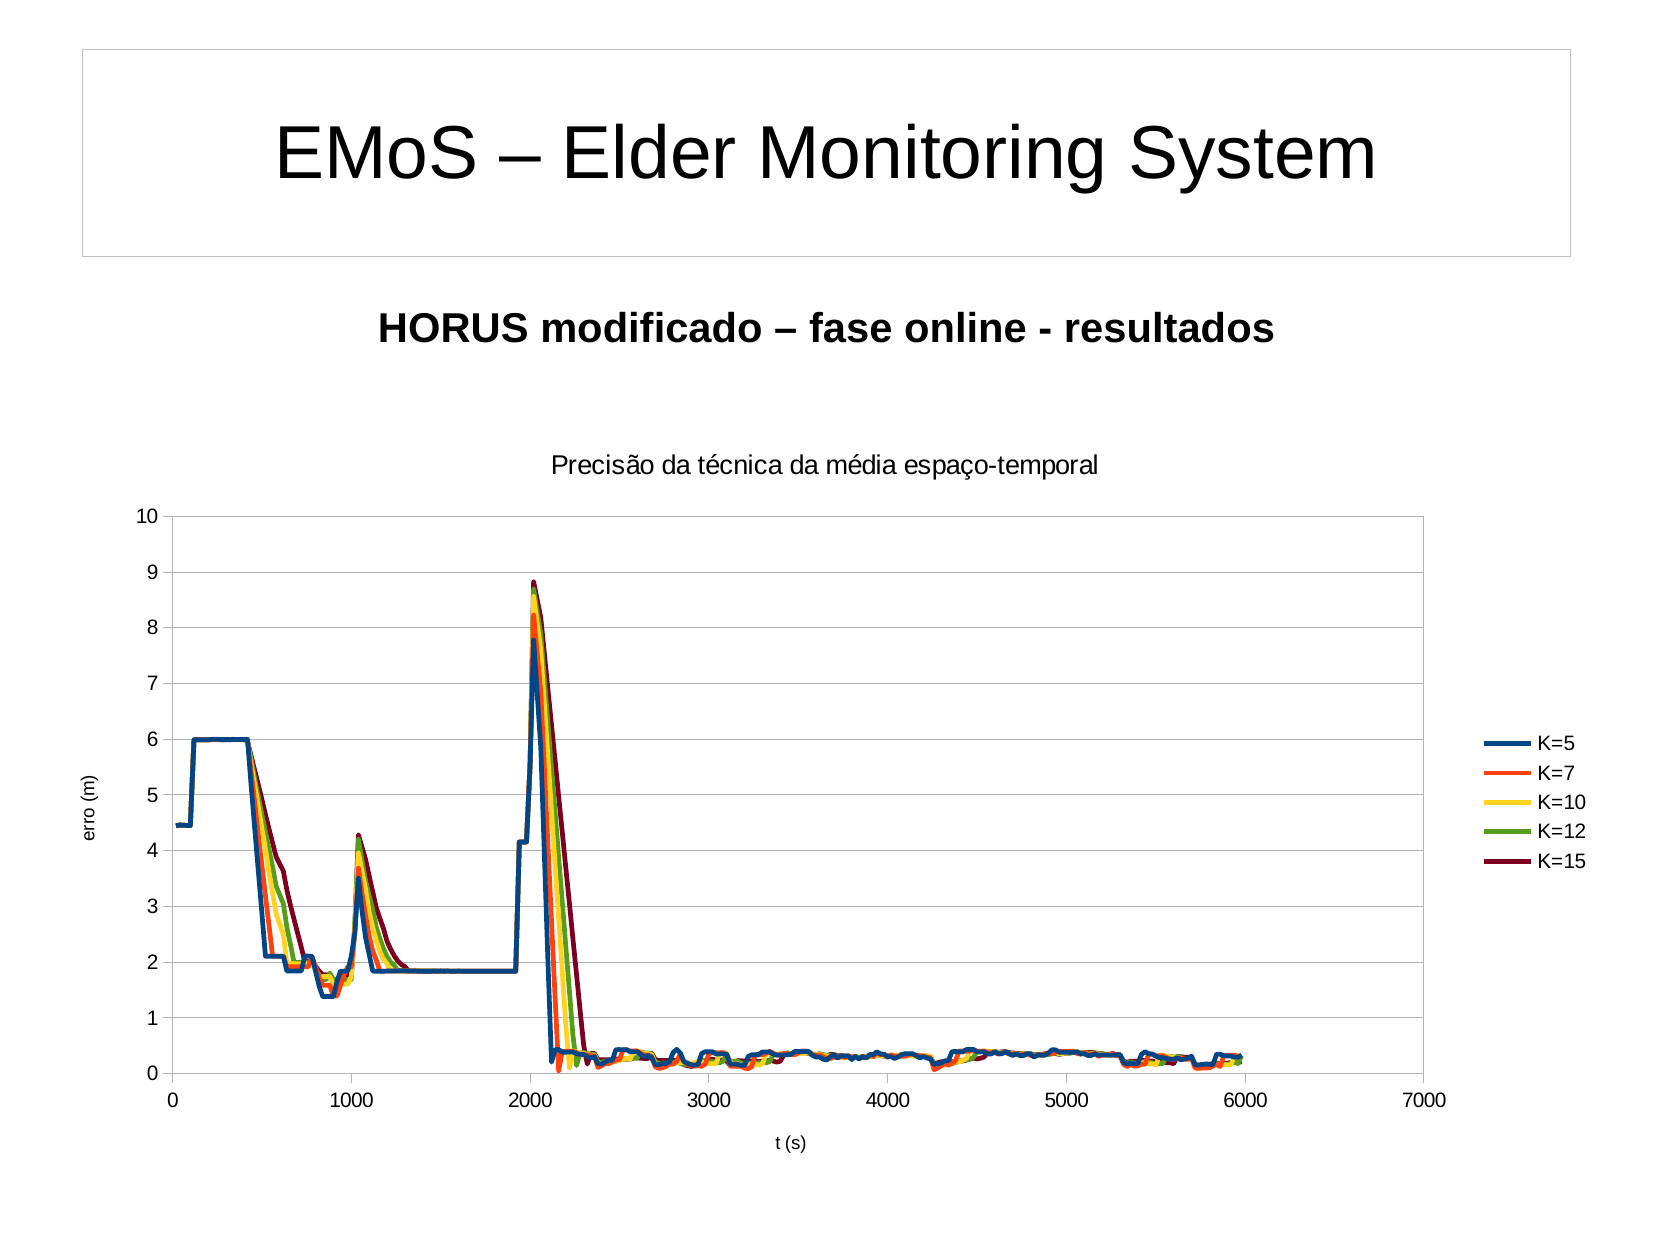

# EMoS – Elder Monitoring System
HORUS modificado – fase online - resultados
### Chart: Precisão da técnica da média espaço-temporal
| Category | K=5 | K=7 | K=10 | K=12 | K=15 |
|---|---|---|---|---|---|